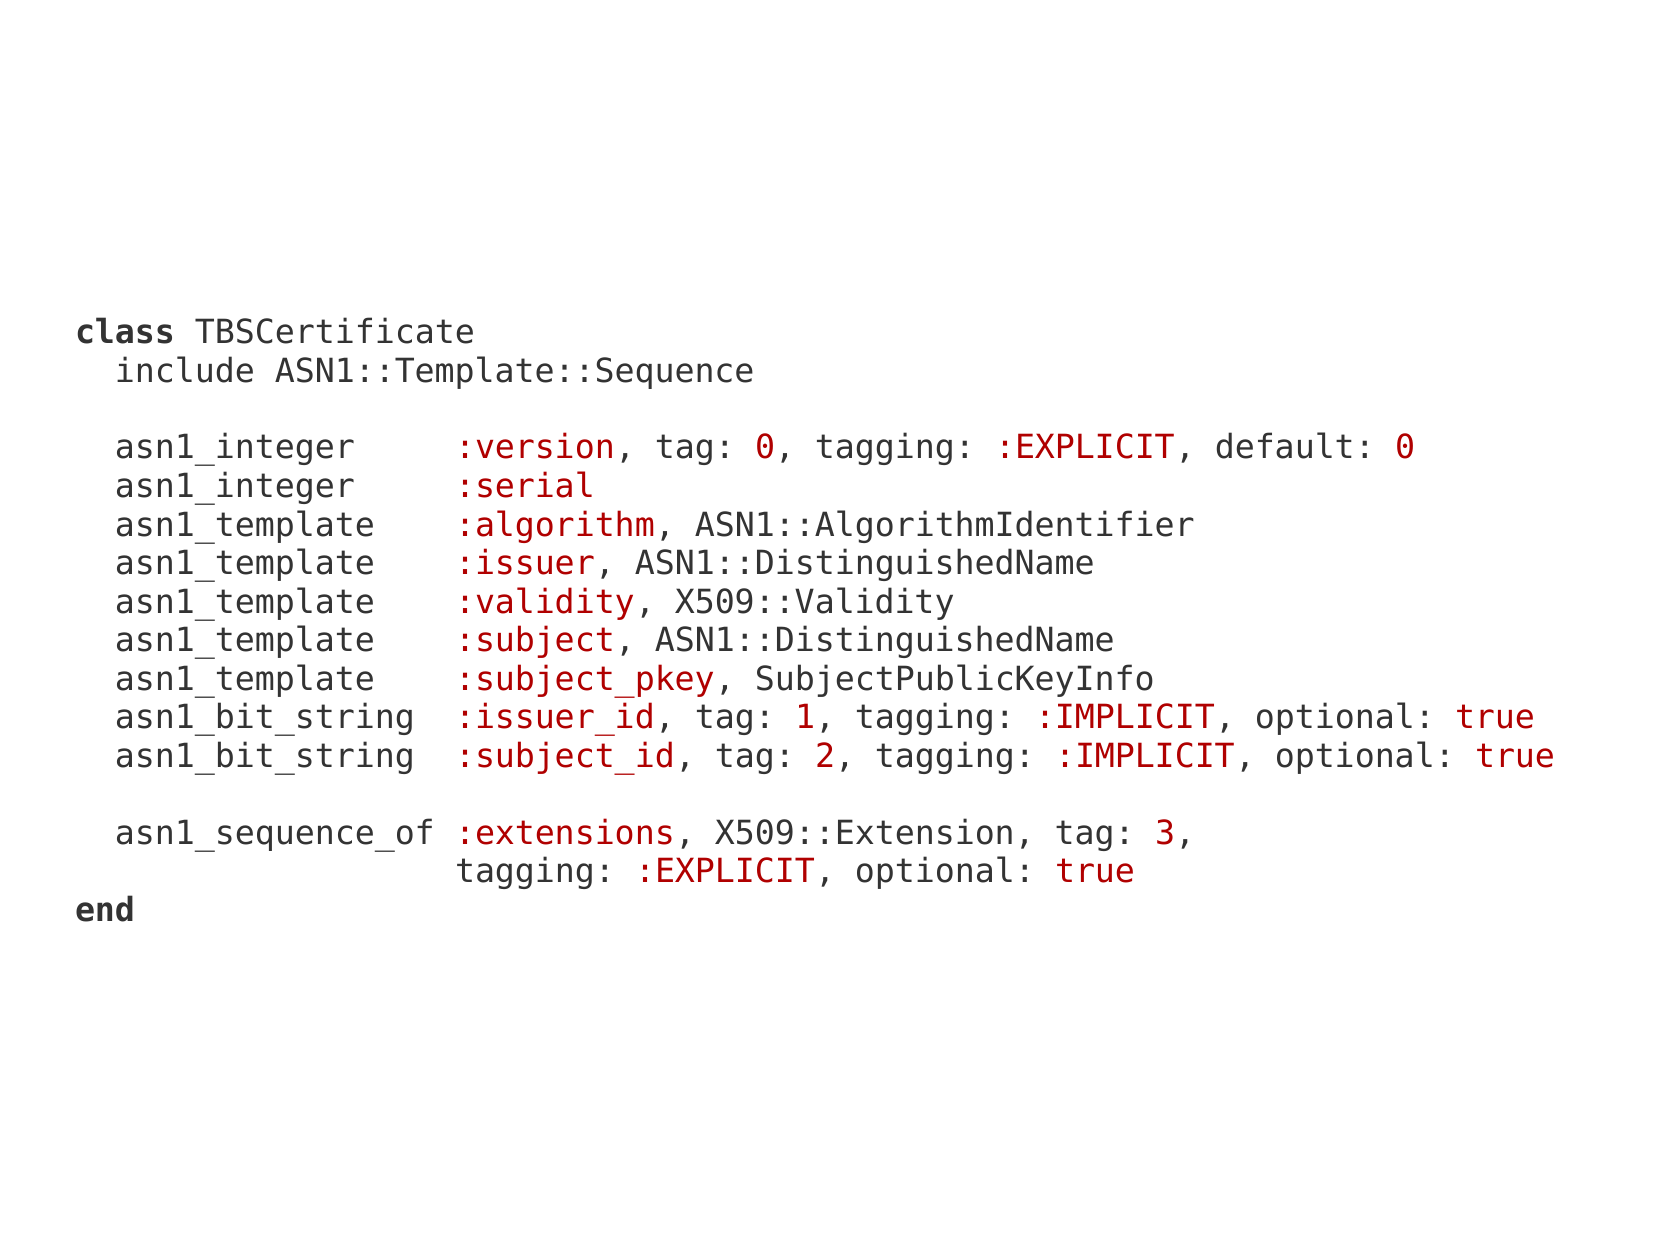

#
class TBSCertificate
 include ASN1::Template::Sequence
 asn1_integer :version, tag: 0, tagging: :EXPLICIT, default: 0
 asn1_integer :serial
 asn1_template :algorithm, ASN1::AlgorithmIdentifier
 asn1_template :issuer, ASN1::DistinguishedName
 asn1_template :validity, X509::Validity
 asn1_template :subject, ASN1::DistinguishedName
 asn1_template :subject_pkey, SubjectPublicKeyInfo
 asn1_bit_string :issuer_id, tag: 1, tagging: :IMPLICIT, optional: true
 asn1_bit_string :subject_id, tag: 2, tagging: :IMPLICIT, optional: true
 asn1_sequence_of :extensions, X509::Extension, tag: 3,
 tagging: :EXPLICIT, optional: true
end